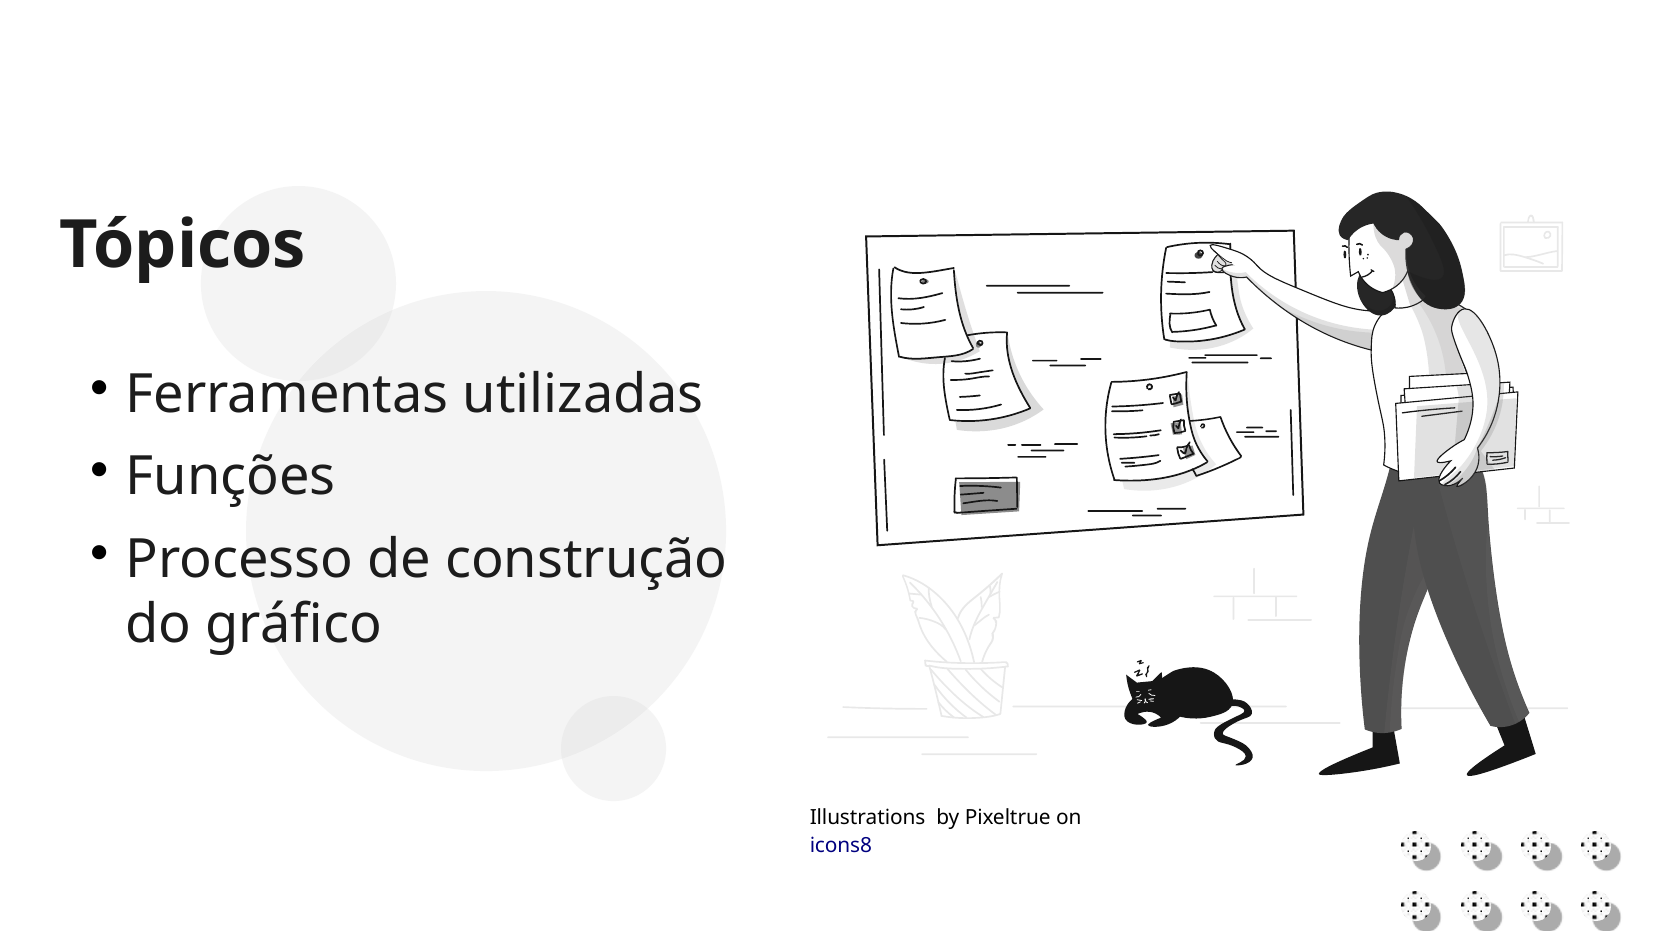

Tópicos
Ferramentas utilizadas
Funções
Processo de construção do gráfico